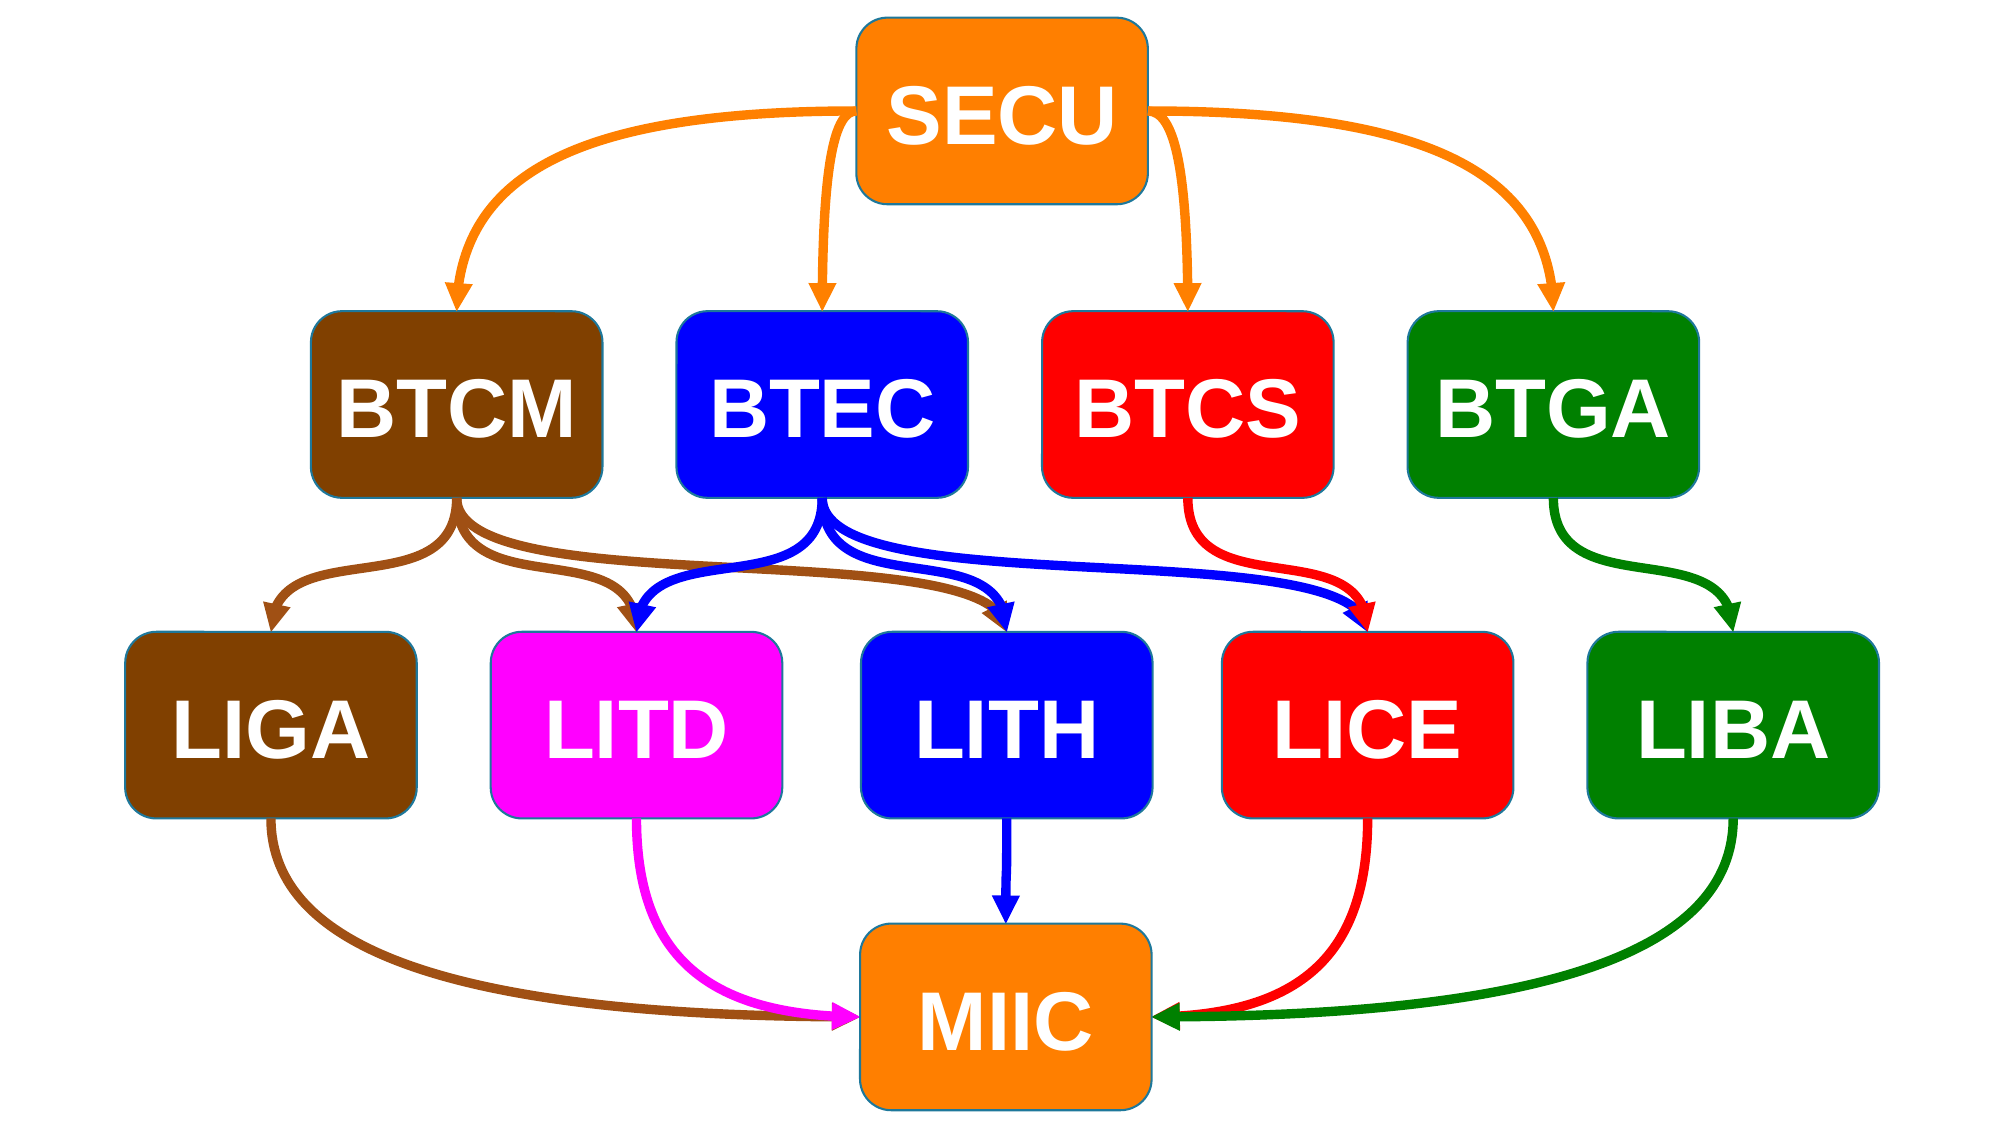

SECU
BTCM
BTEC
BTCS
BTGA
LIGA
LITD
LITH
LICE
LIBA
MIIC